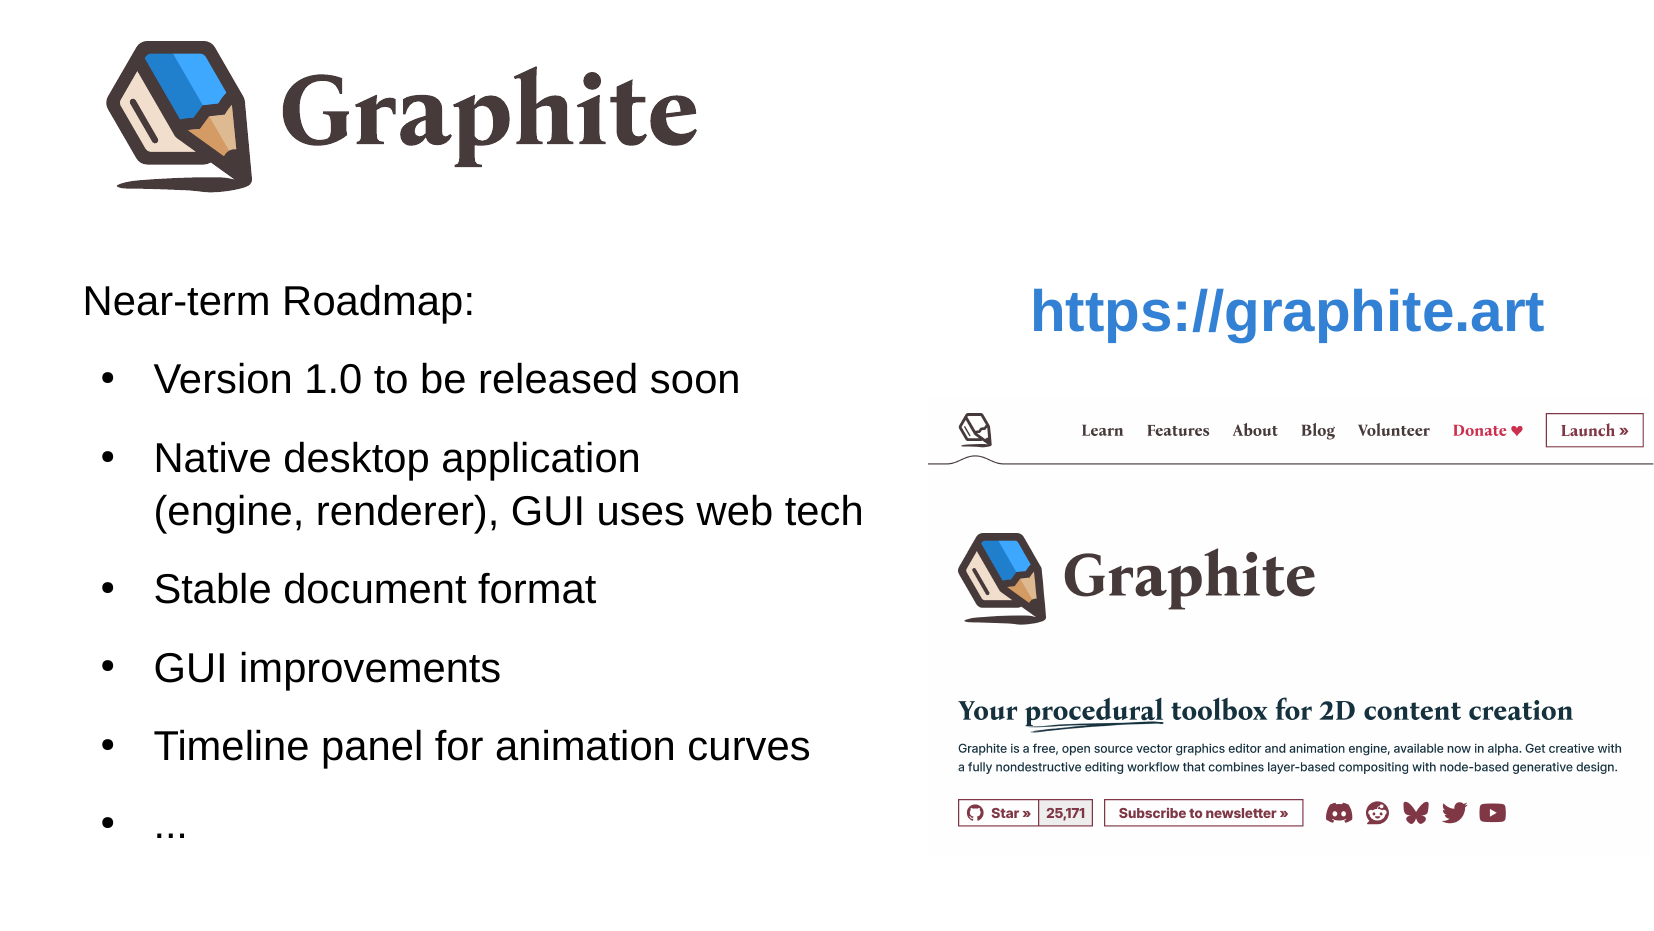

#
Near-term Roadmap:
Version 1.0 to be released soon
Native desktop application
(engine, renderer), GUI uses web tech
Stable document format
GUI improvements
Timeline panel for animation curves
...
https://graphite.art